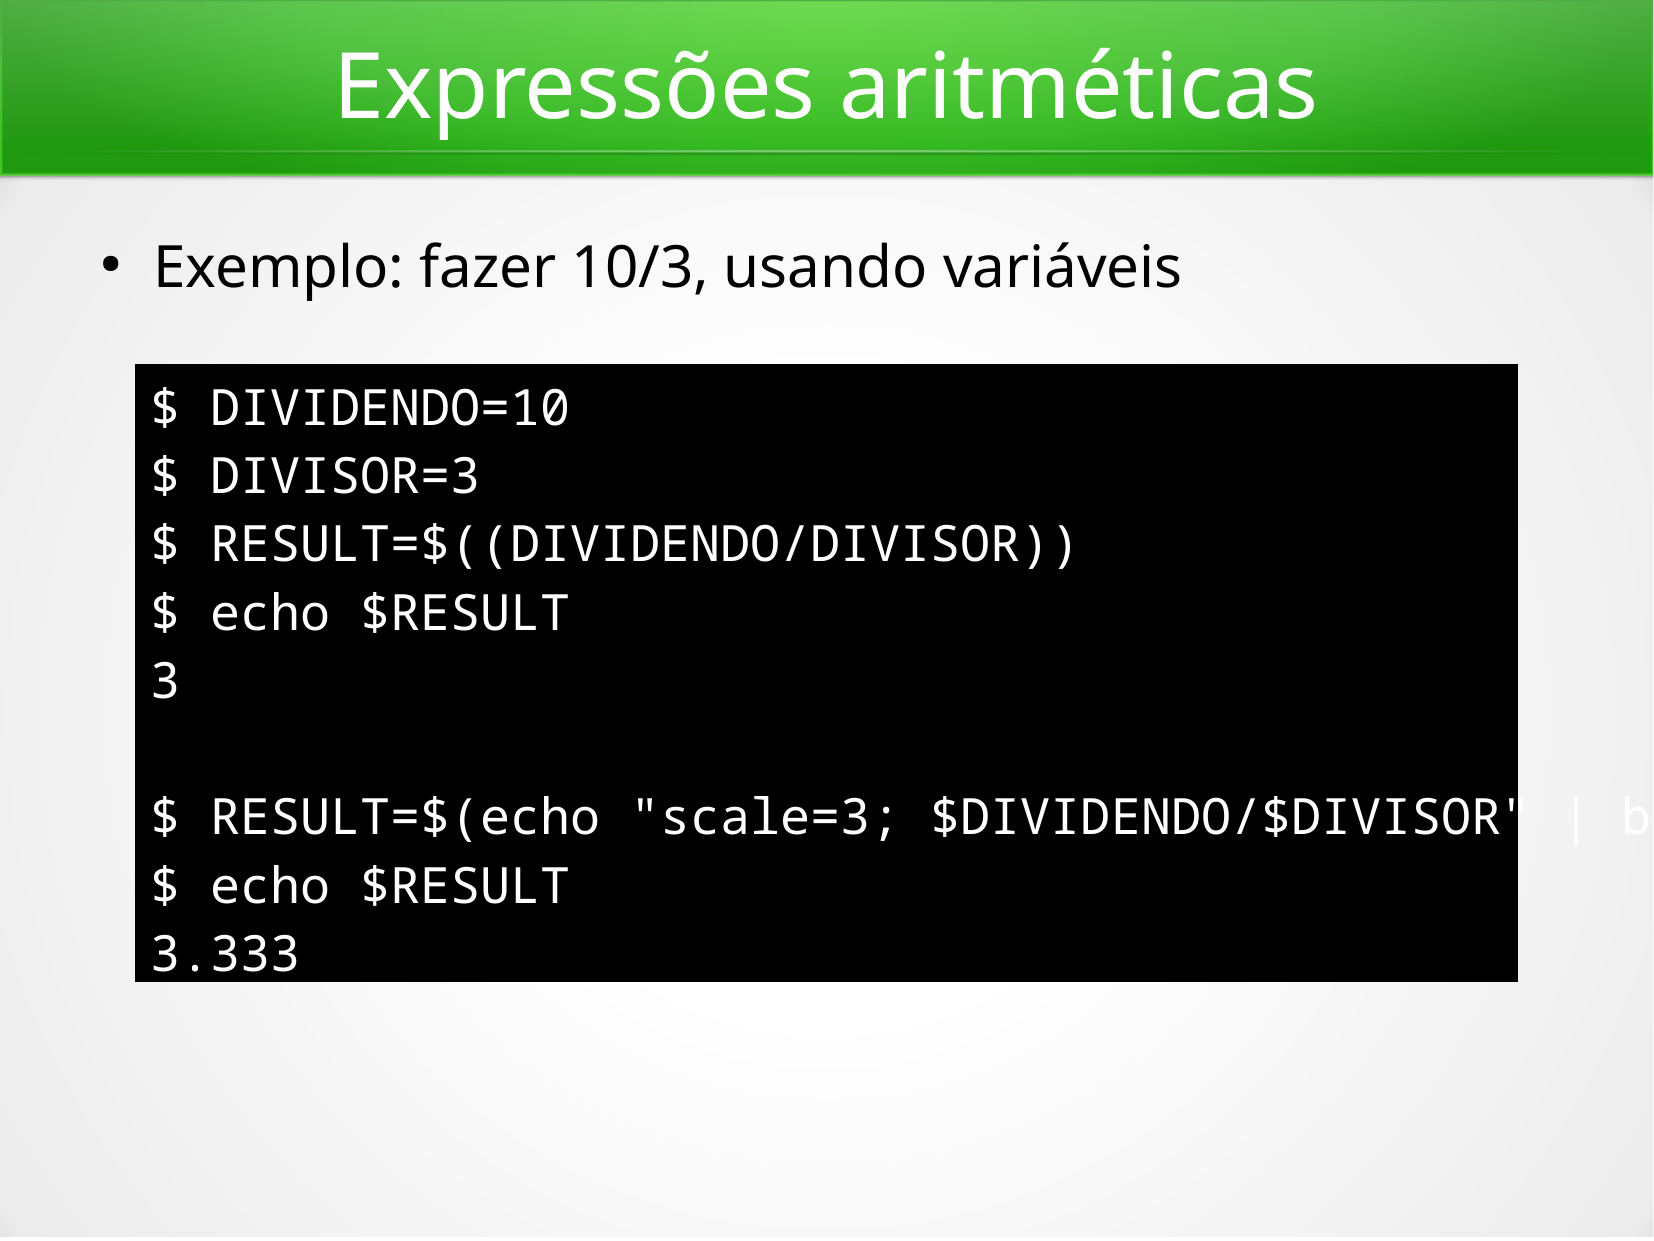

# Expressões aritméticas
Exemplo: fazer 10/3, usando variáveis
$ DIVIDENDO=10
$ DIVISOR=3
$ RESULT=$((DIVIDENDO/DIVISOR))
$ echo $RESULT
3
$ RESULT=$(echo "scale=3; $DIVIDENDO/$DIVISOR" | bc)
$ echo $RESULT
3.333